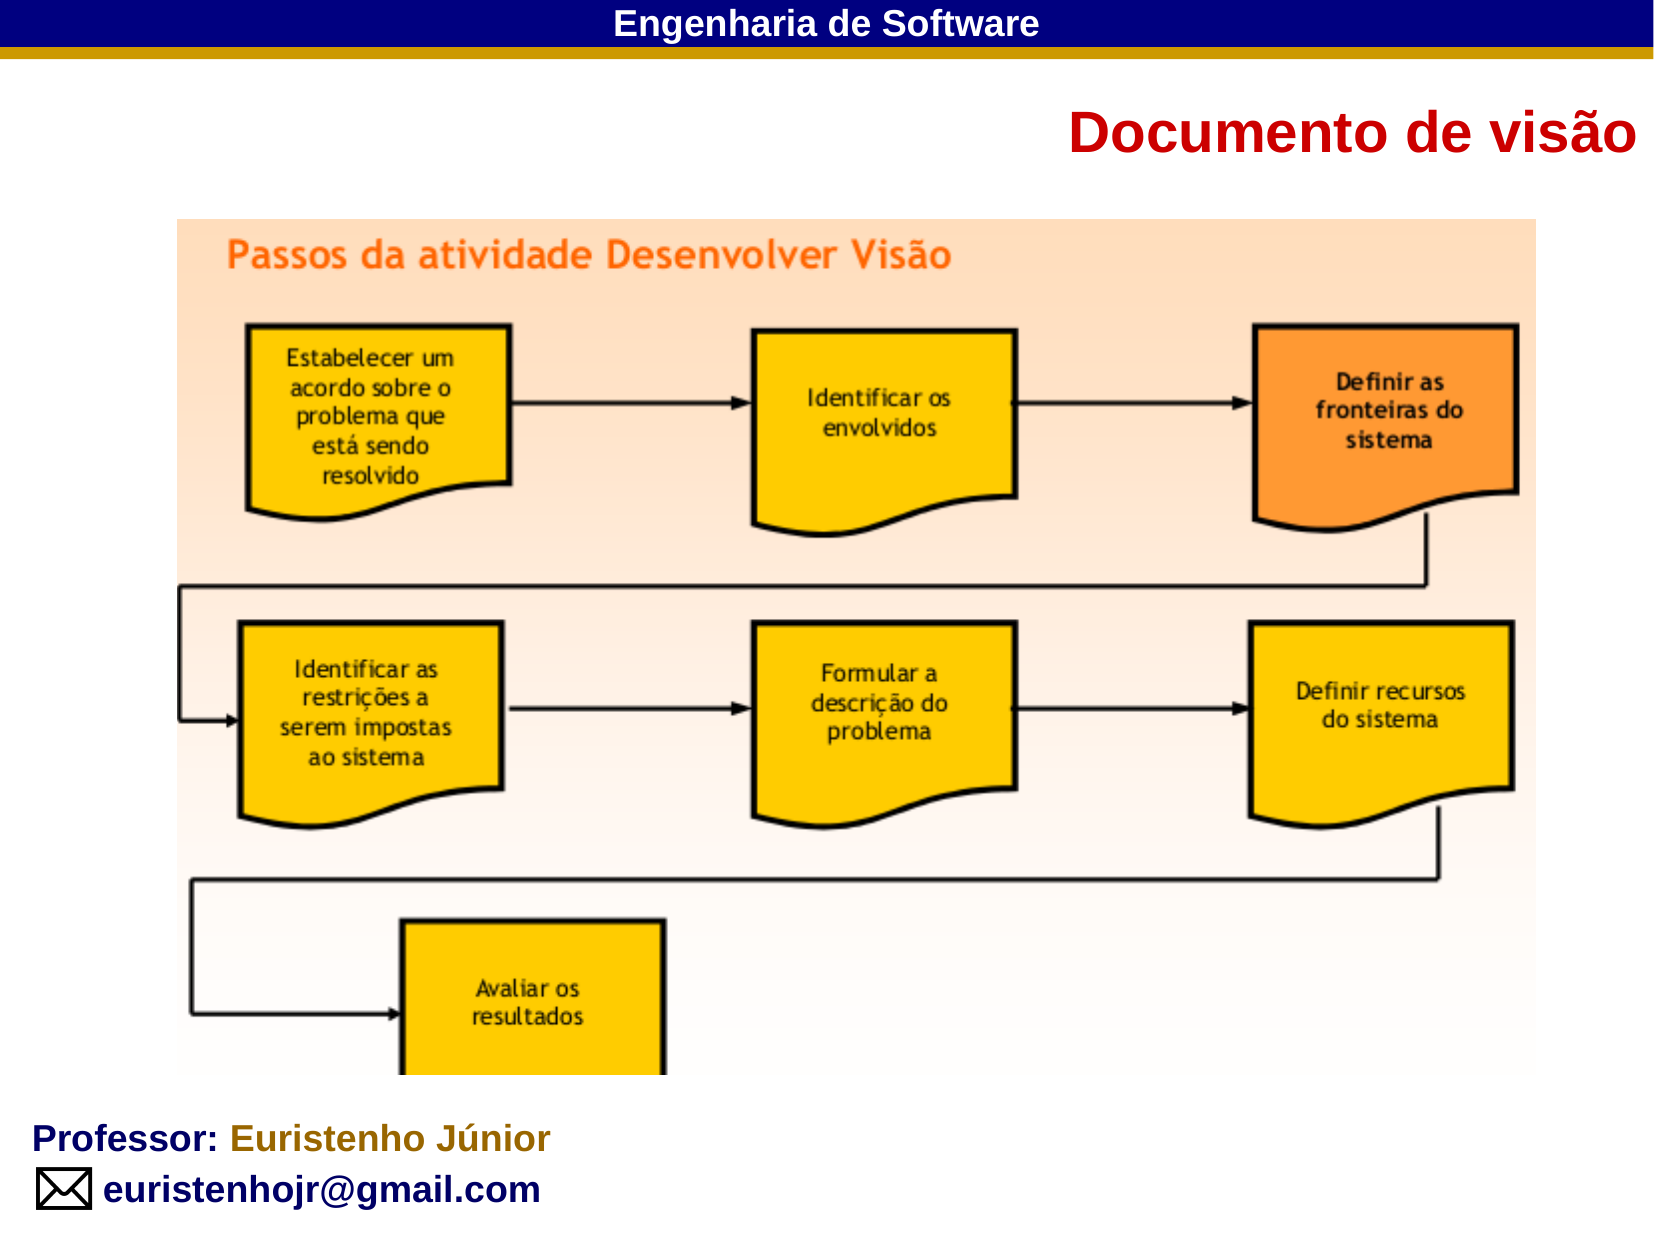

Engenharia de Software
Documento de visão
Professor: Euristenho Júnior
euristenhojr@gmail.com